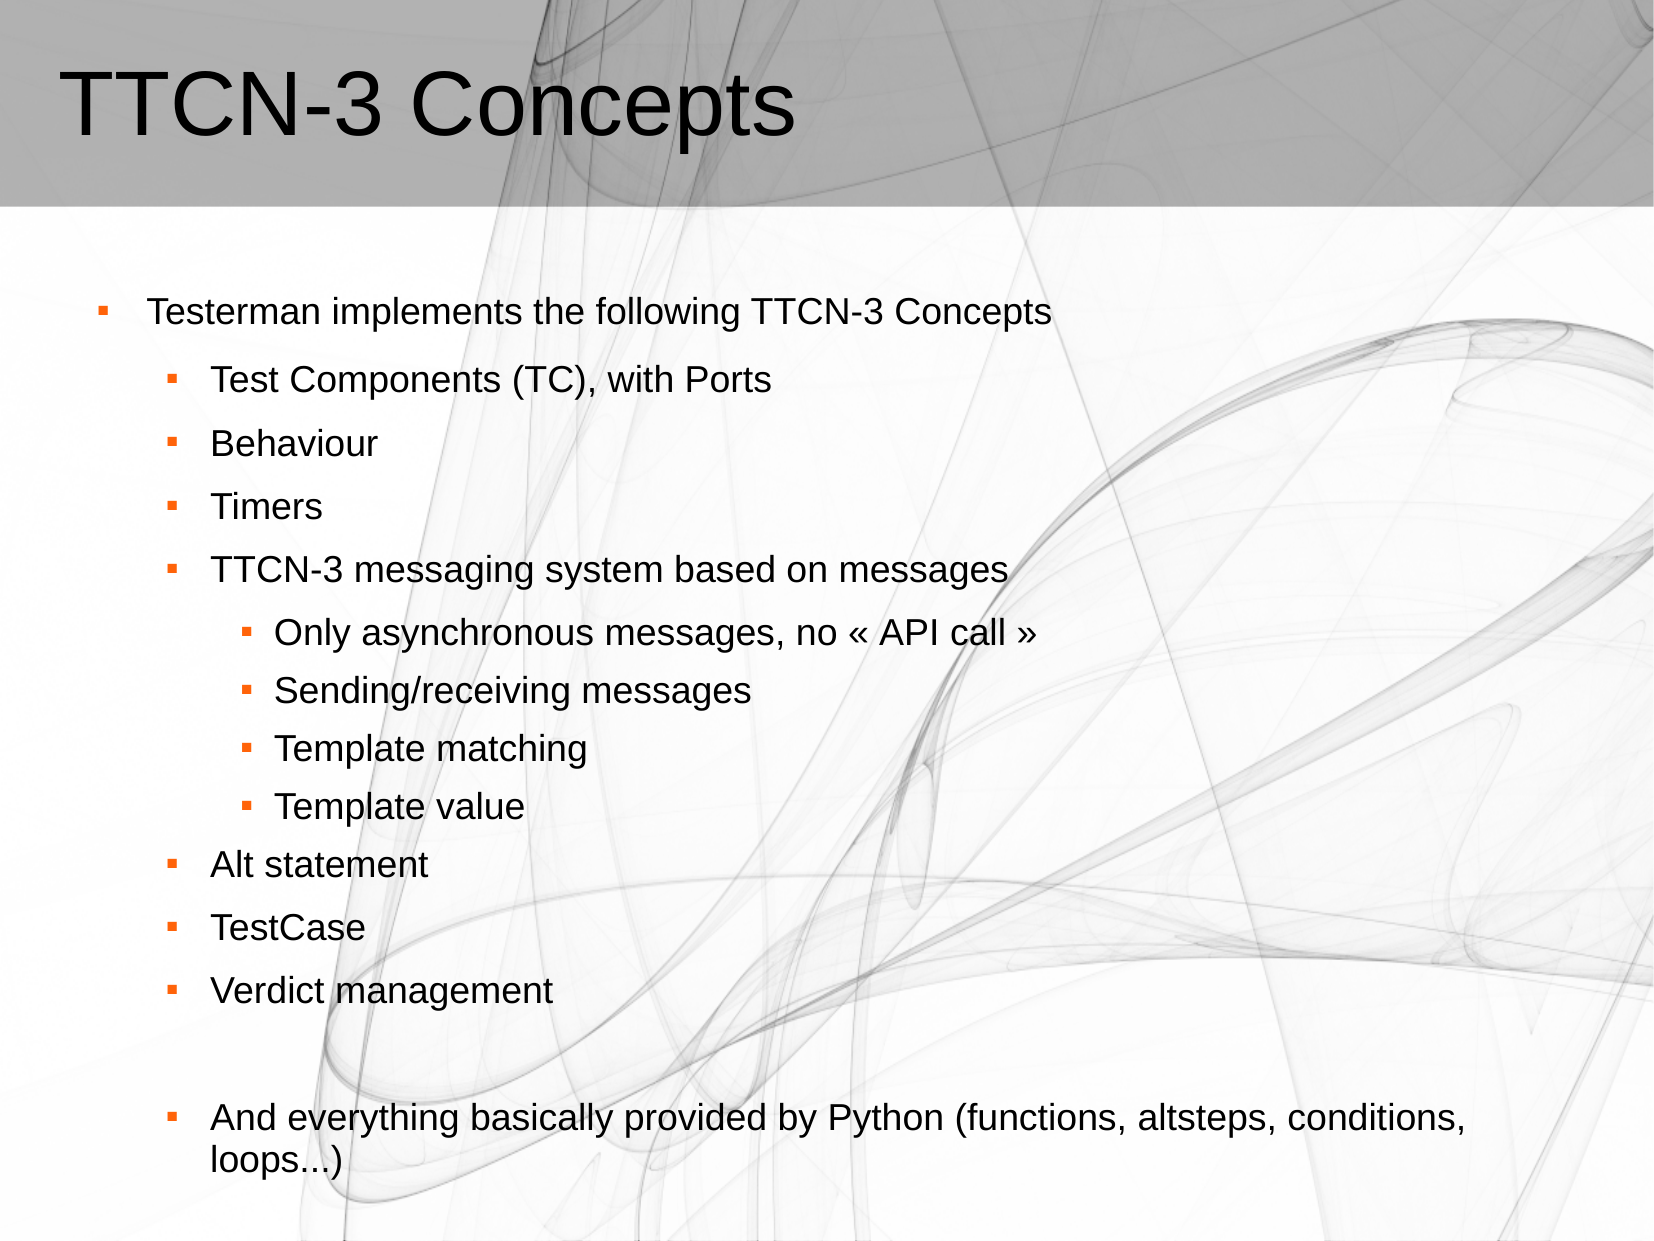

# TTCN-3 Concepts
Testerman implements the following TTCN-3 Concepts
Test Components (TC), with Ports
Behaviour
Timers
TTCN-3 messaging system based on messages
Only asynchronous messages, no « API call »
Sending/receiving messages
Template matching
Template value
Alt statement
TestCase
Verdict management
And everything basically provided by Python (functions, altsteps, conditions, loops...)